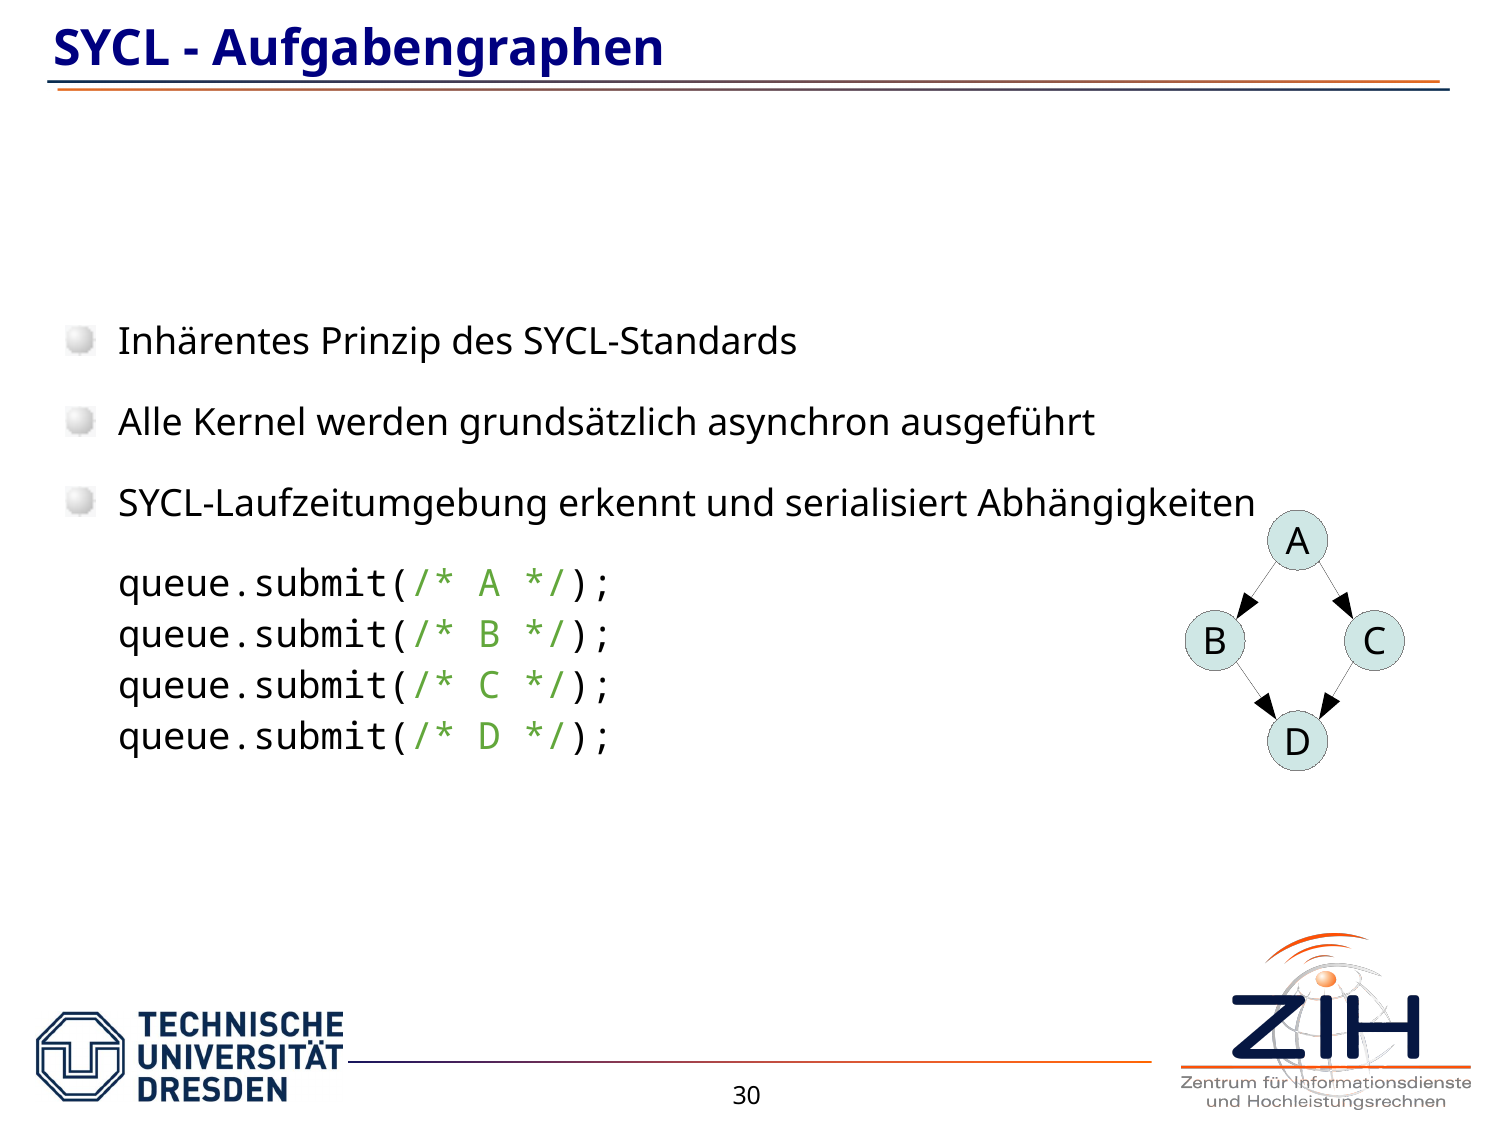

Inhärentes Prinzip des SYCL-Standards
Alle Kernel werden grundsätzlich asynchron ausgeführt
SYCL-Laufzeitumgebung erkennt und serialisiert Abhängigkeiten
queue.submit(/* A */);
queue.submit(/* B */);
queue.submit(/* C */);
queue.submit(/* D */);
# SYCL - Aufgabengraphen
A
B
C
D
30